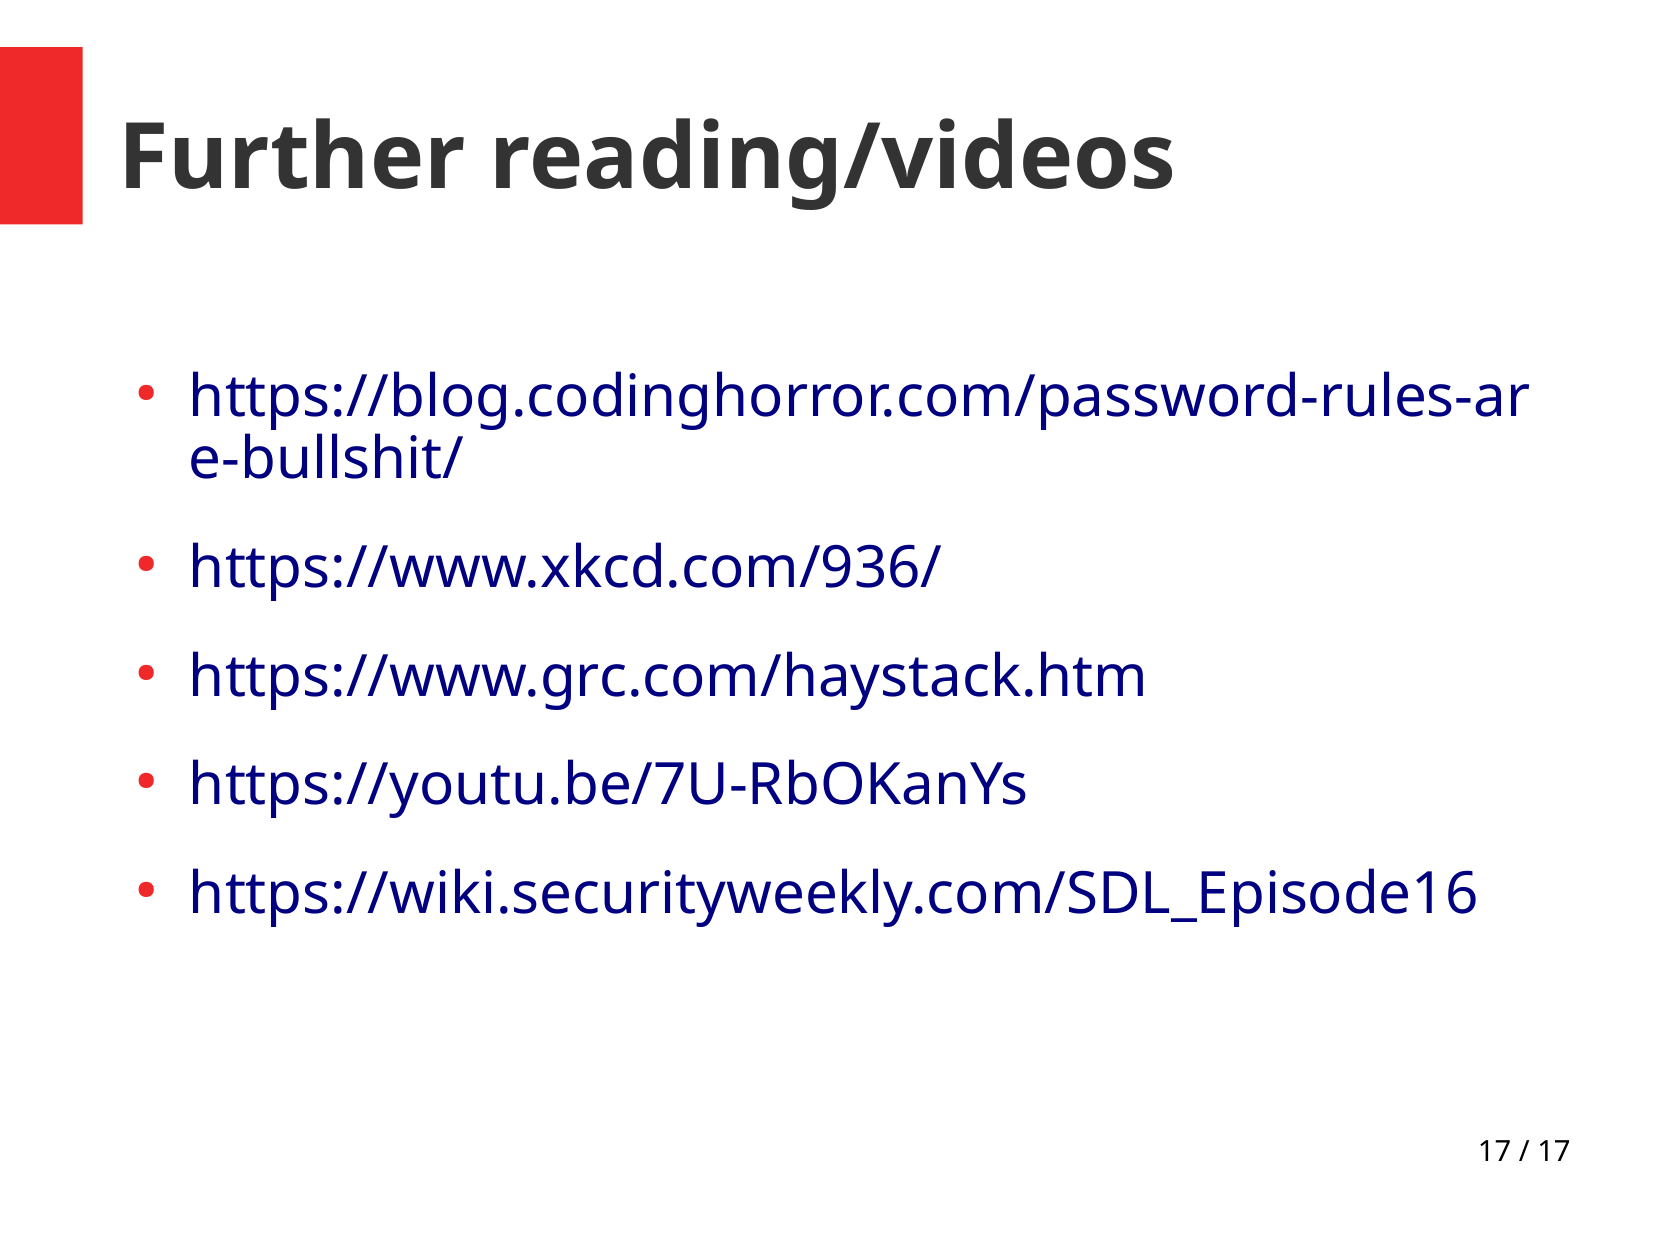

# Further reading/videos
https://blog.codinghorror.com/password-rules-are-bullshit/
https://www.xkcd.com/936/
https://www.grc.com/haystack.htm
https://youtu.be/7U-RbOKanYs
https://wiki.securityweekly.com/SDL_Episode16
17